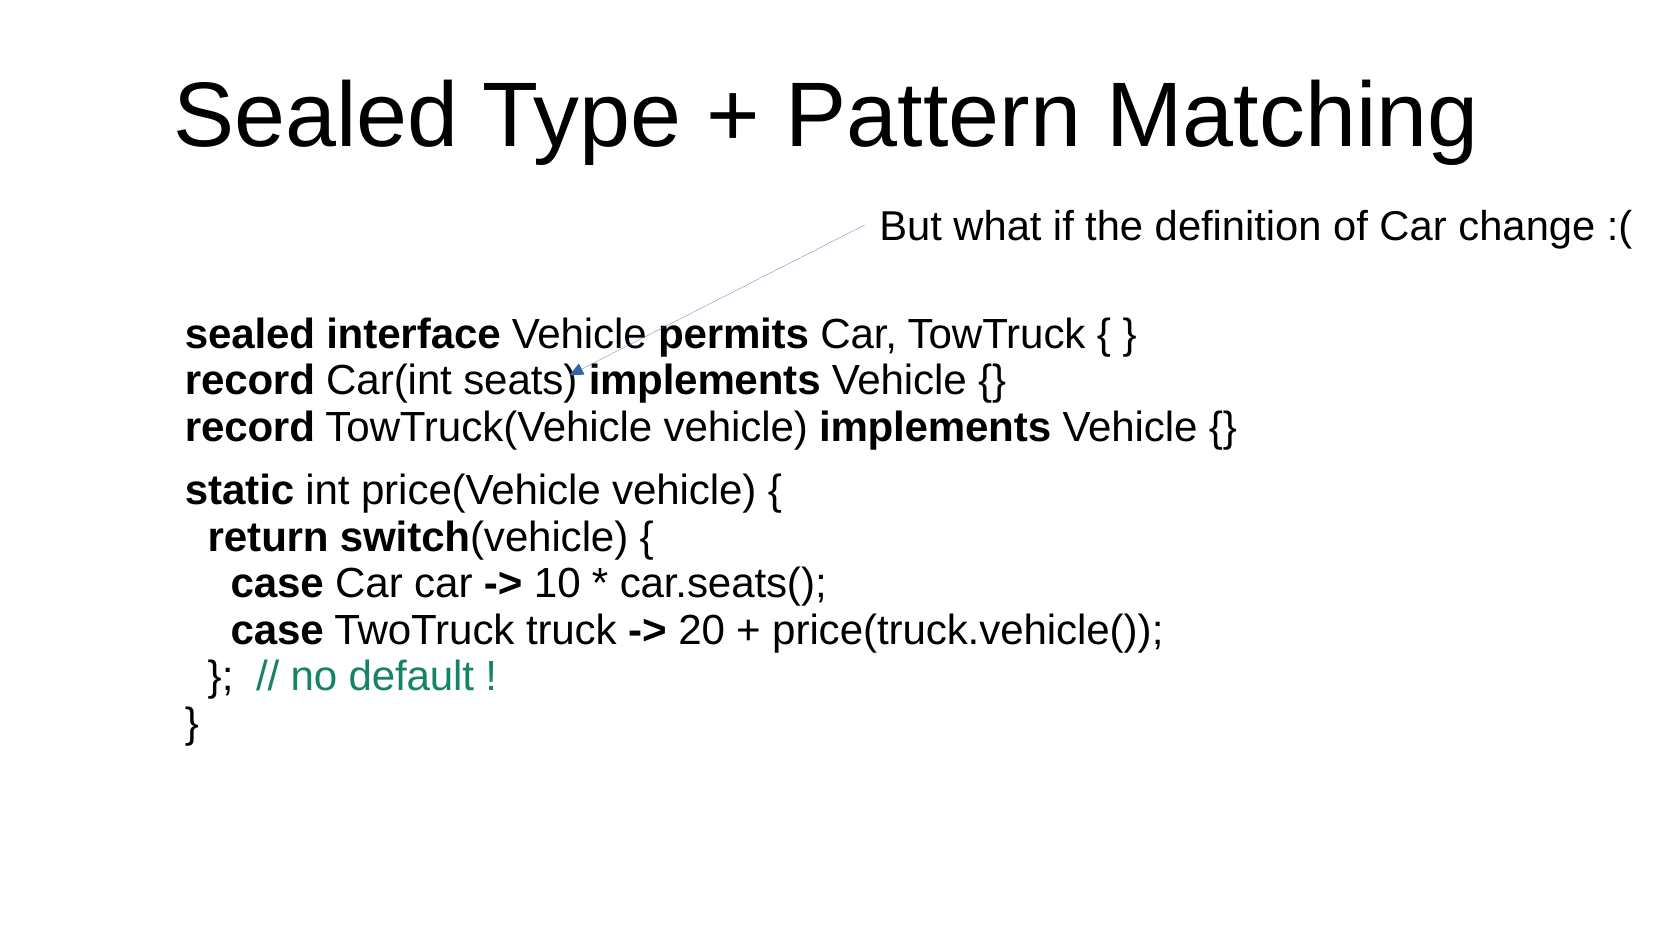

# Sealed Type + Pattern Matching
But what if the definition of Car change :(
sealed interface Vehicle permits Car, TowTruck { }
record Car(int seats) implements Vehicle {}
record TowTruck(Vehicle vehicle) implements Vehicle {}
static int price(Vehicle vehicle) {
 return switch(vehicle) {
 case Car car -> 10 * car.seats();
 case TwoTruck truck -> 20 + price(truck.vehicle());
 }; // no default !
}